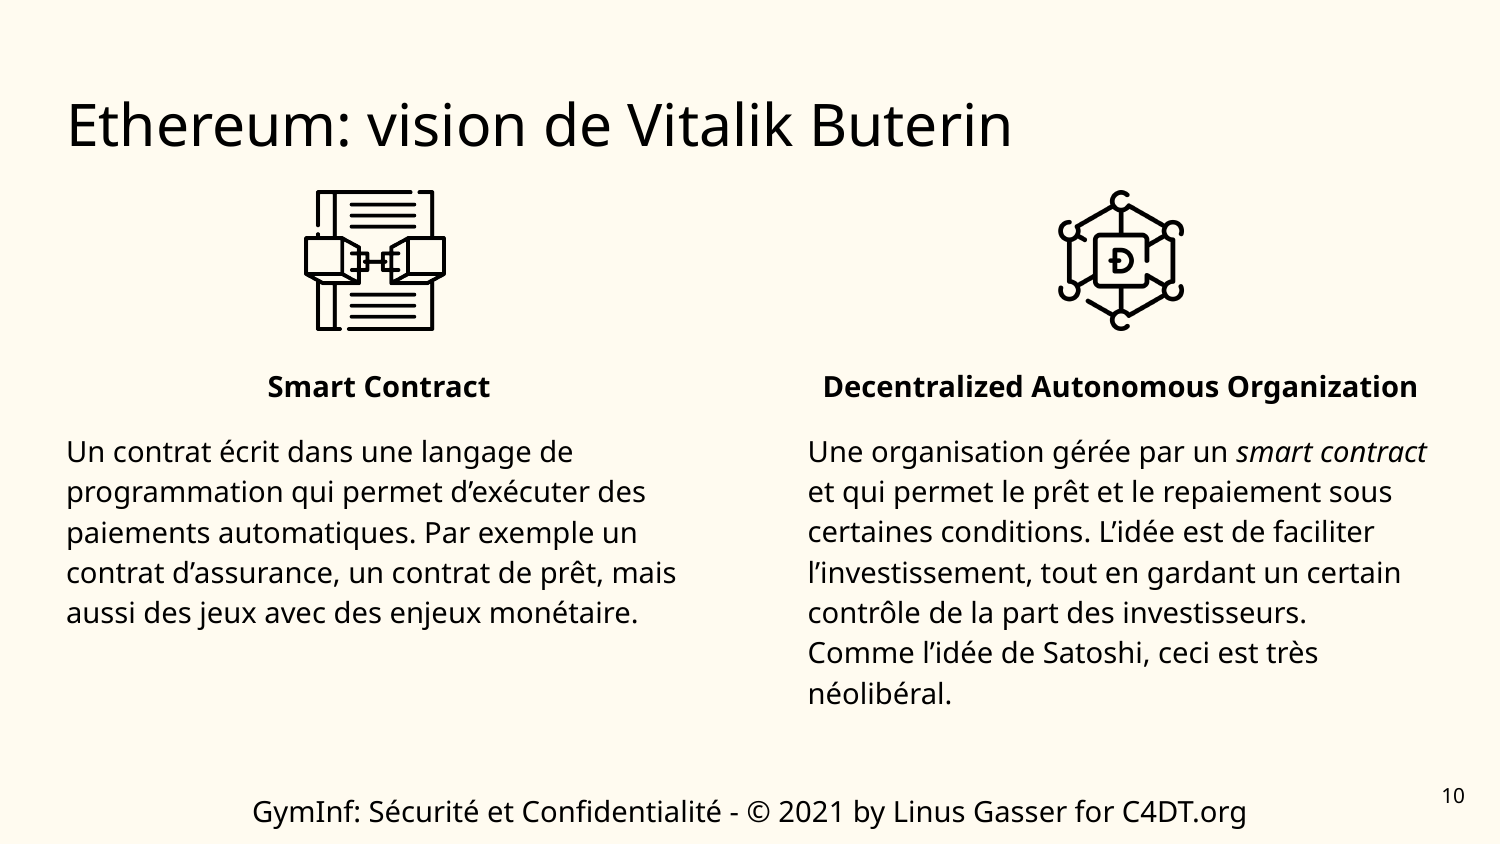

Ethereum: vision de Vitalik Buterin
Decentralized Autonomous Organization
Une organisation gérée par un smart contract et qui permet le prêt et le repaiement sous certaines conditions. L’idée est de faciliter l’investissement, tout en gardant un certain contrôle de la part des investisseurs.
Comme l’idée de Satoshi, ceci est très néolibéral.
# Smart Contract
Un contrat écrit dans une langage de programmation qui permet d’exécuter des paiements automatiques. Par exemple un contrat d’assurance, un contrat de prêt, mais aussi des jeux avec des enjeux monétaire.